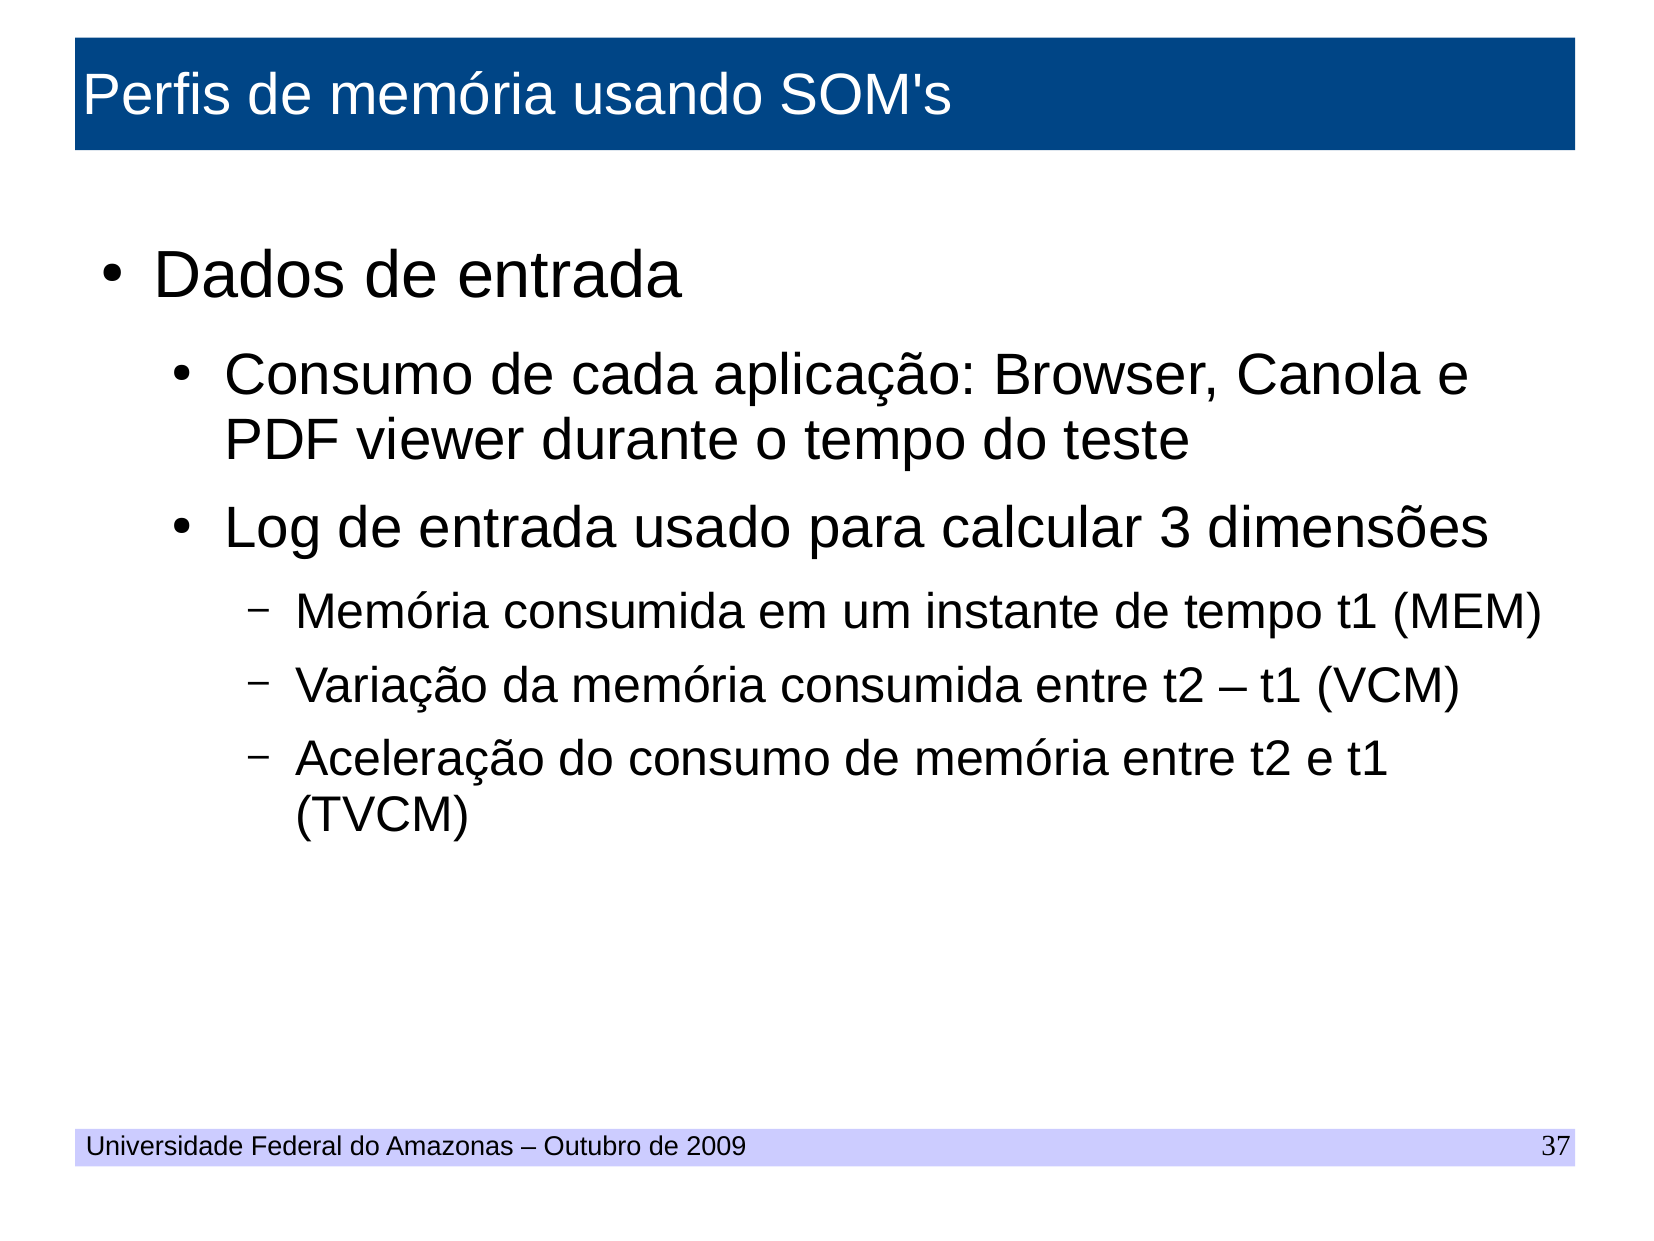

# Perfis de memória usando SOM's
Dados de entrada
Consumo de cada aplicação: Browser, Canola e PDF viewer durante o tempo do teste
Log de entrada usado para calcular 3 dimensões
Memória consumida em um instante de tempo t1 (MEM)
Variação da memória consumida entre t2 – t1 (VCM)
Aceleração do consumo de memória entre t2 e t1 (TVCM)
37